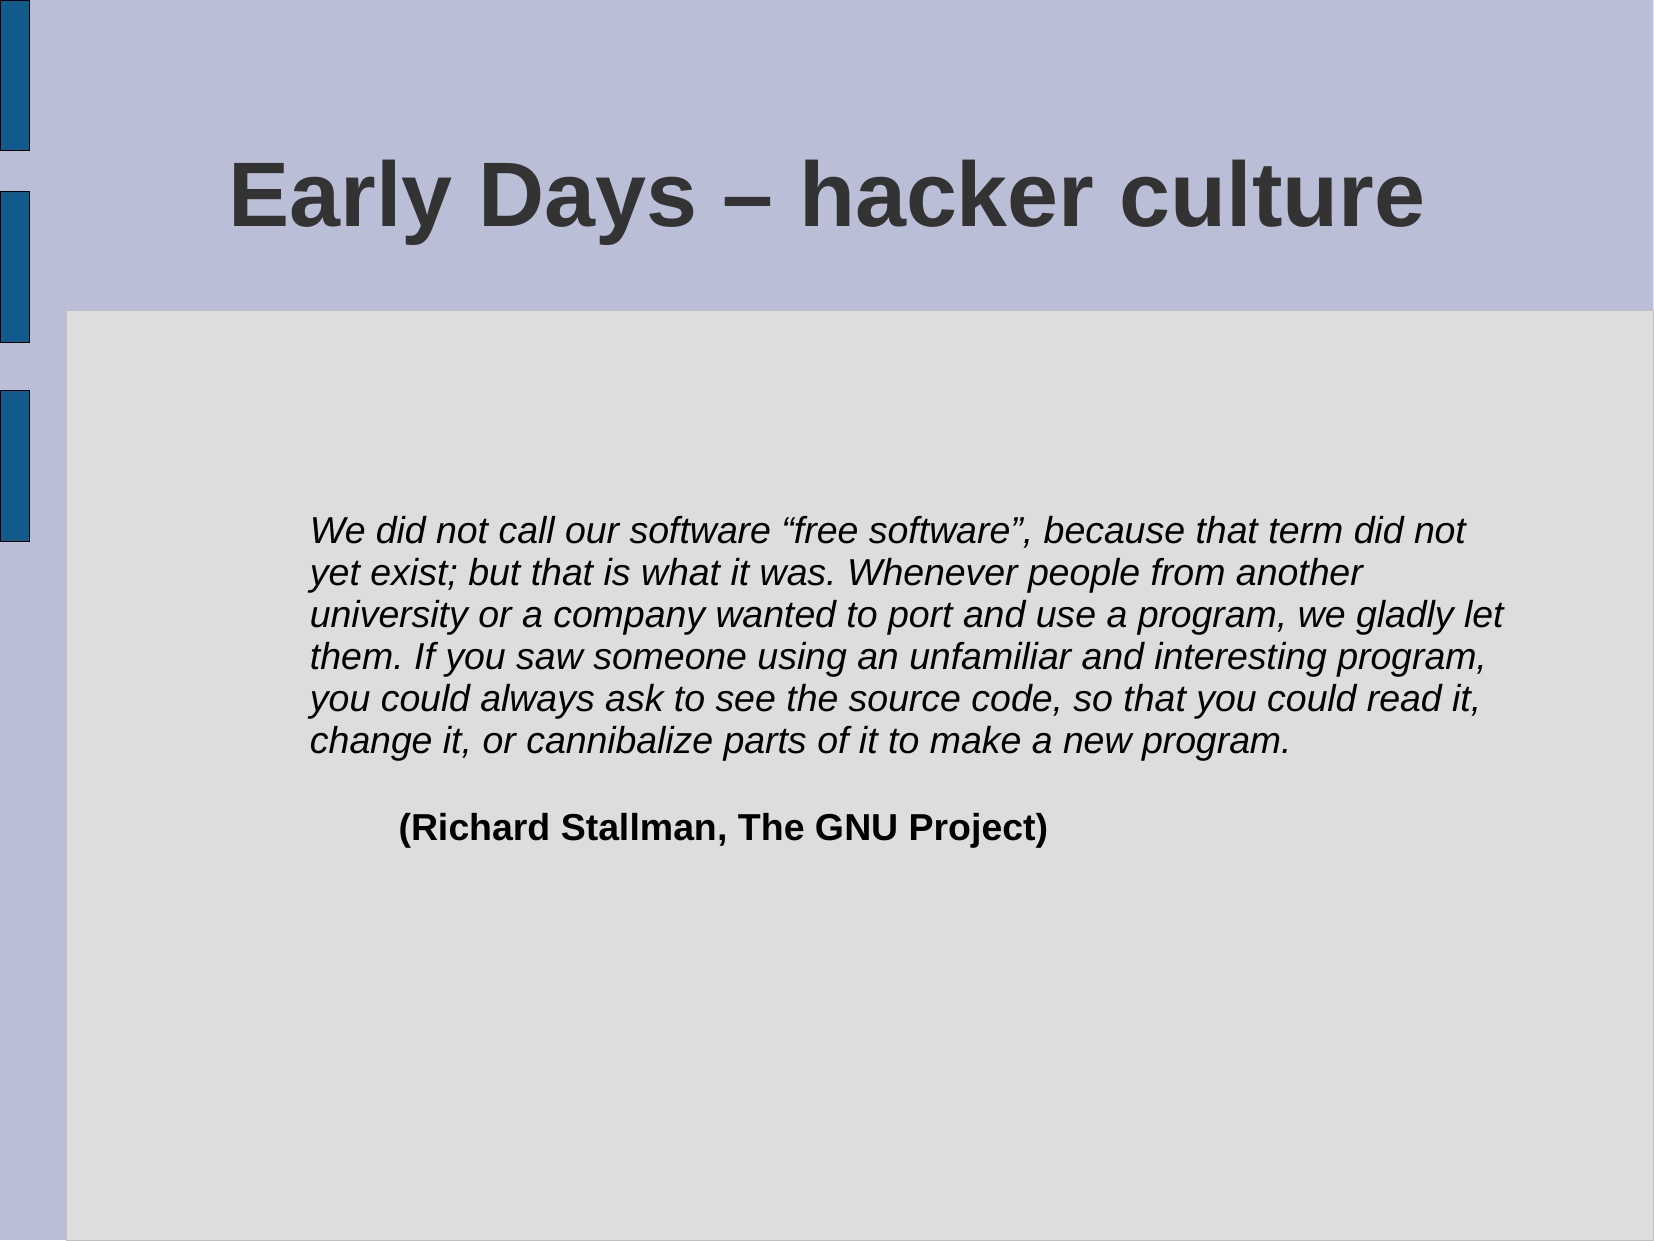

# Early Days – hacker culture
We did not call our software “free software”, because that term did not yet exist; but that is what it was. Whenever people from another university or a company wanted to port and use a program, we gladly let them. If you saw someone using an unfamiliar and interesting program, you could always ask to see the source code, so that you could read it, change it, or cannibalize parts of it to make a new program.
(Richard Stallman, The GNU Project)